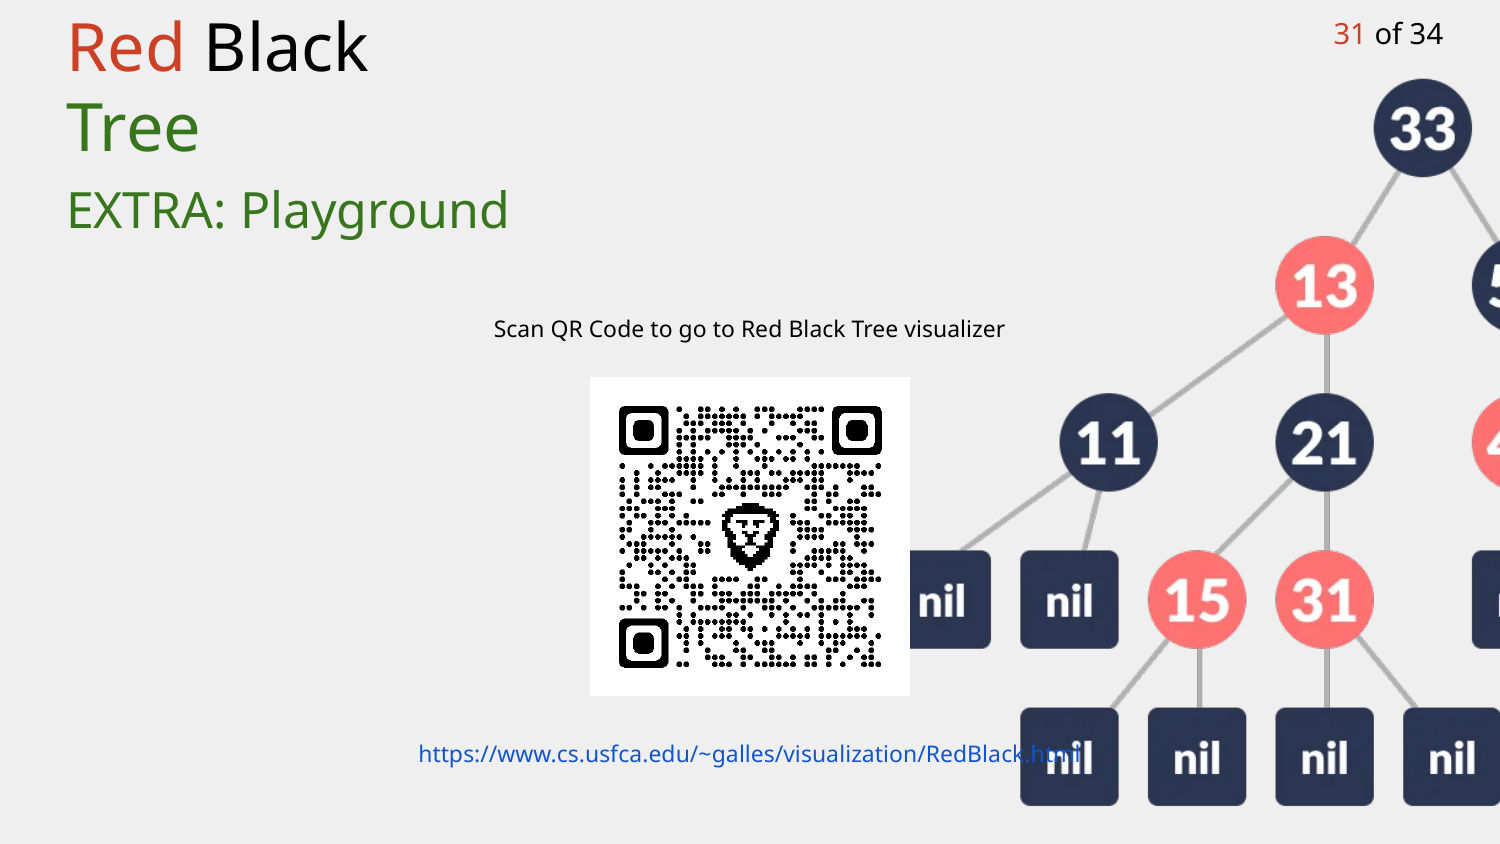

31 of 34
# Red Black Tree
EXTRA: Playground
Scan QR Code to go to Red Black Tree visualizer
https://www.cs.usfca.edu/~galles/visualization/RedBlack.html